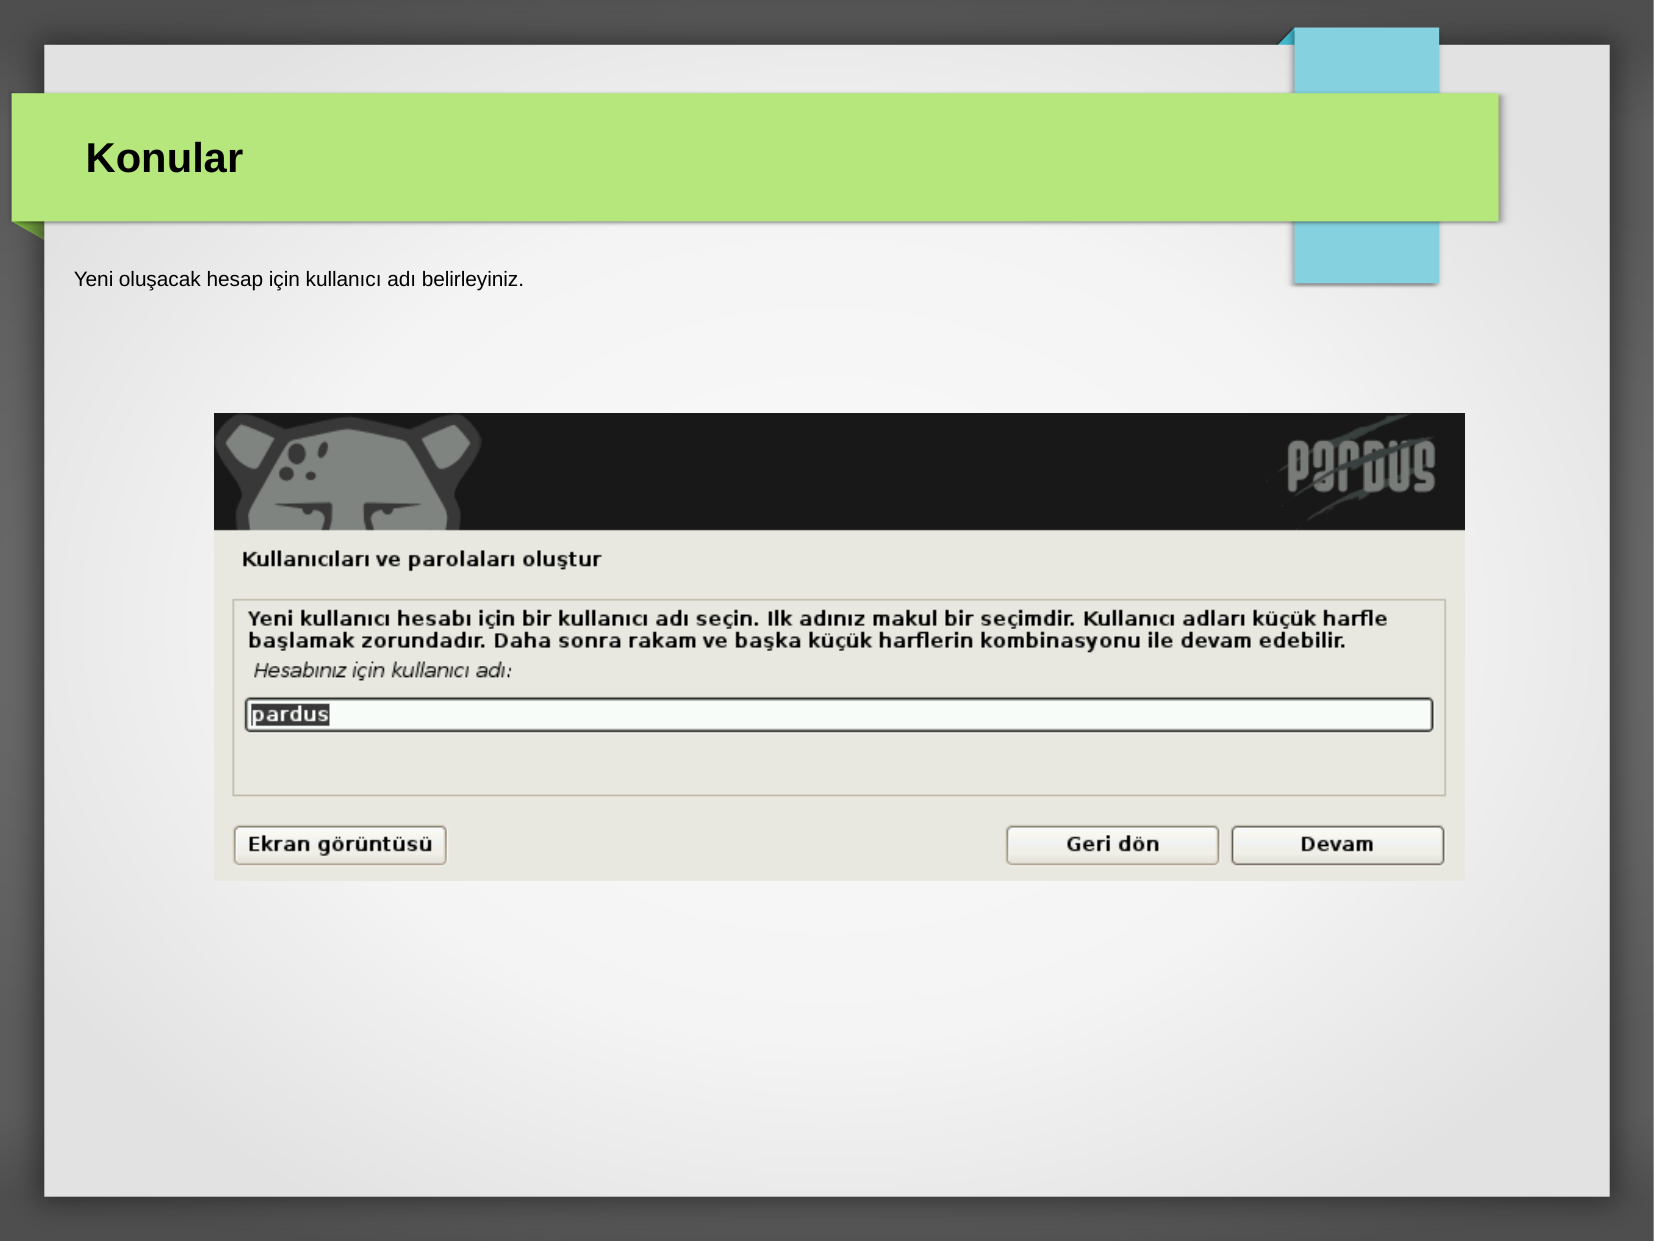

Konular
Yeni oluşacak hesap için kullanıcı adı belirleyiniz.